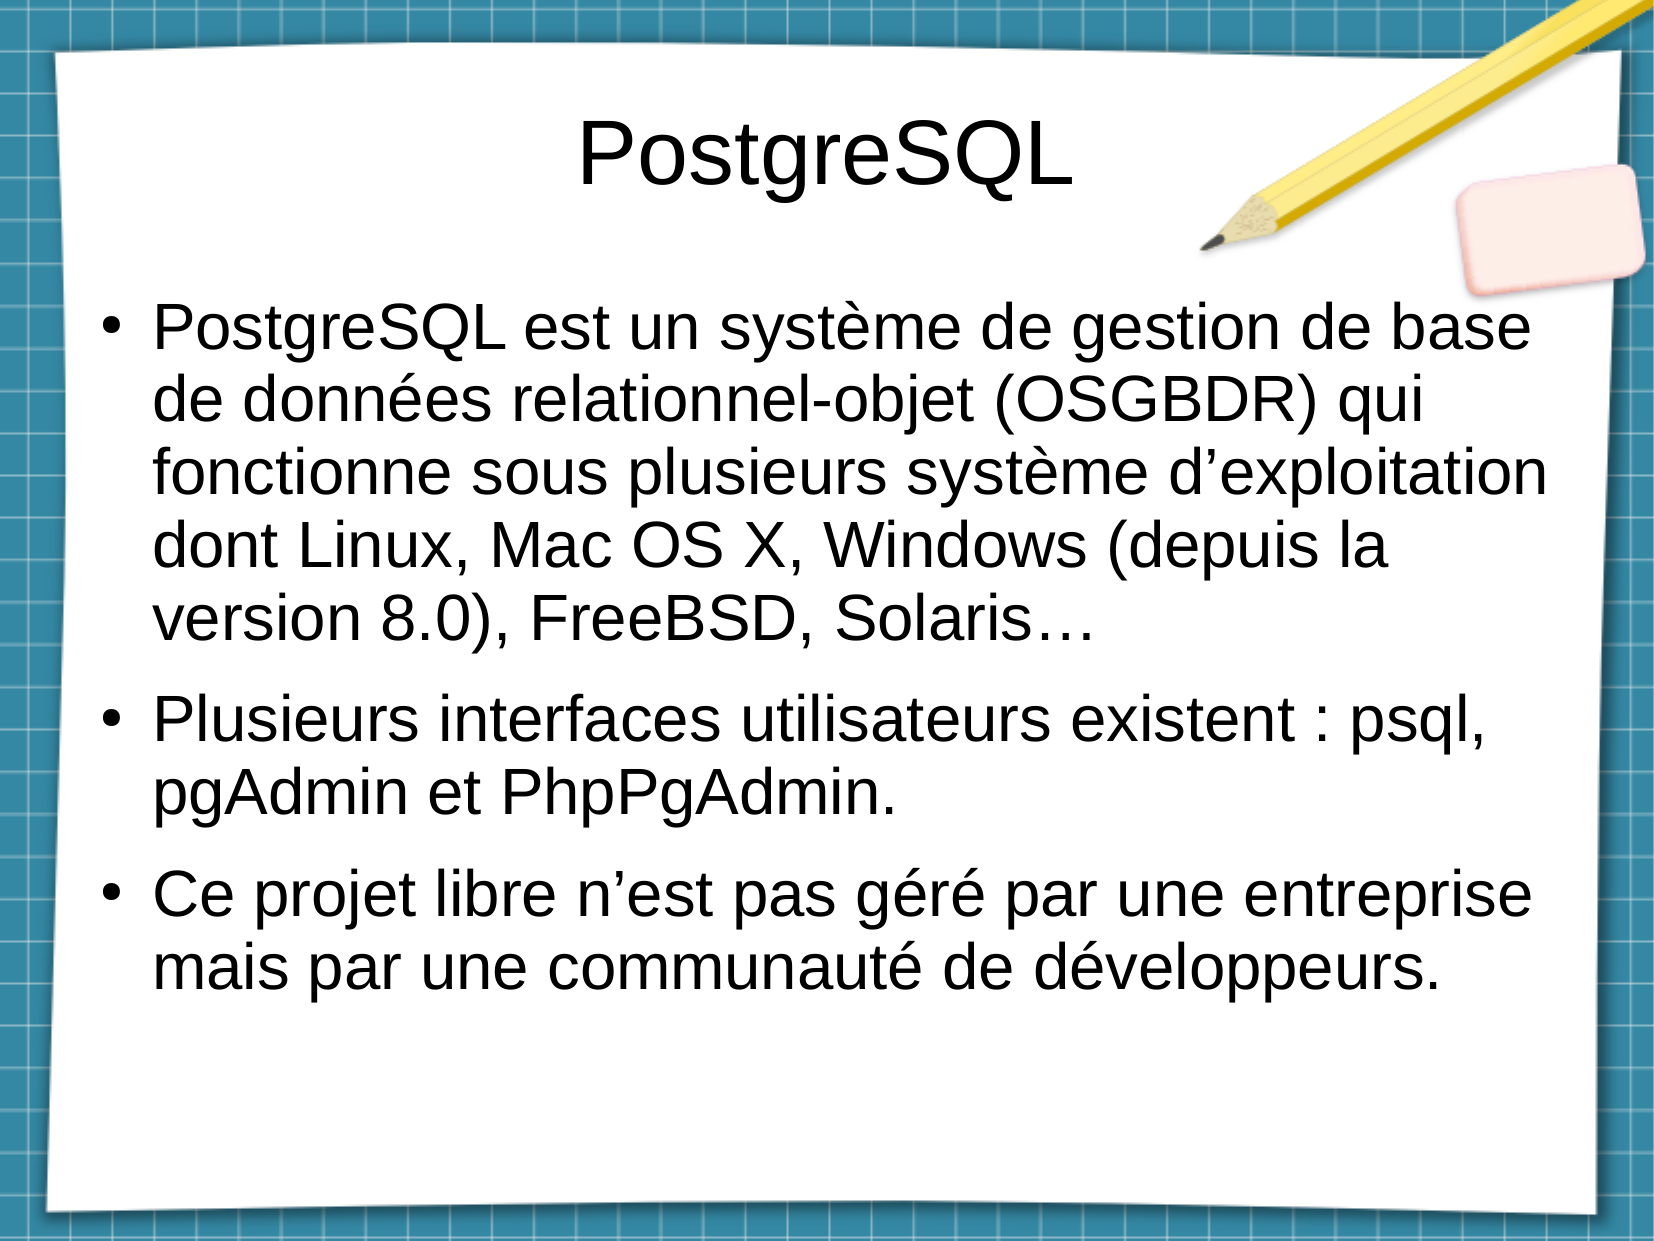

# PostgreSQL
PostgreSQL est un système de gestion de base de données relationnel-objet (OSGBDR) qui fonctionne sous plusieurs système d’exploitation dont Linux, Mac OS X, Windows (depuis la version 8.0), FreeBSD, Solaris…
Plusieurs interfaces utilisateurs existent : psql, pgAdmin et PhpPgAdmin.
Ce projet libre n’est pas géré par une entreprise mais par une communauté de développeurs.